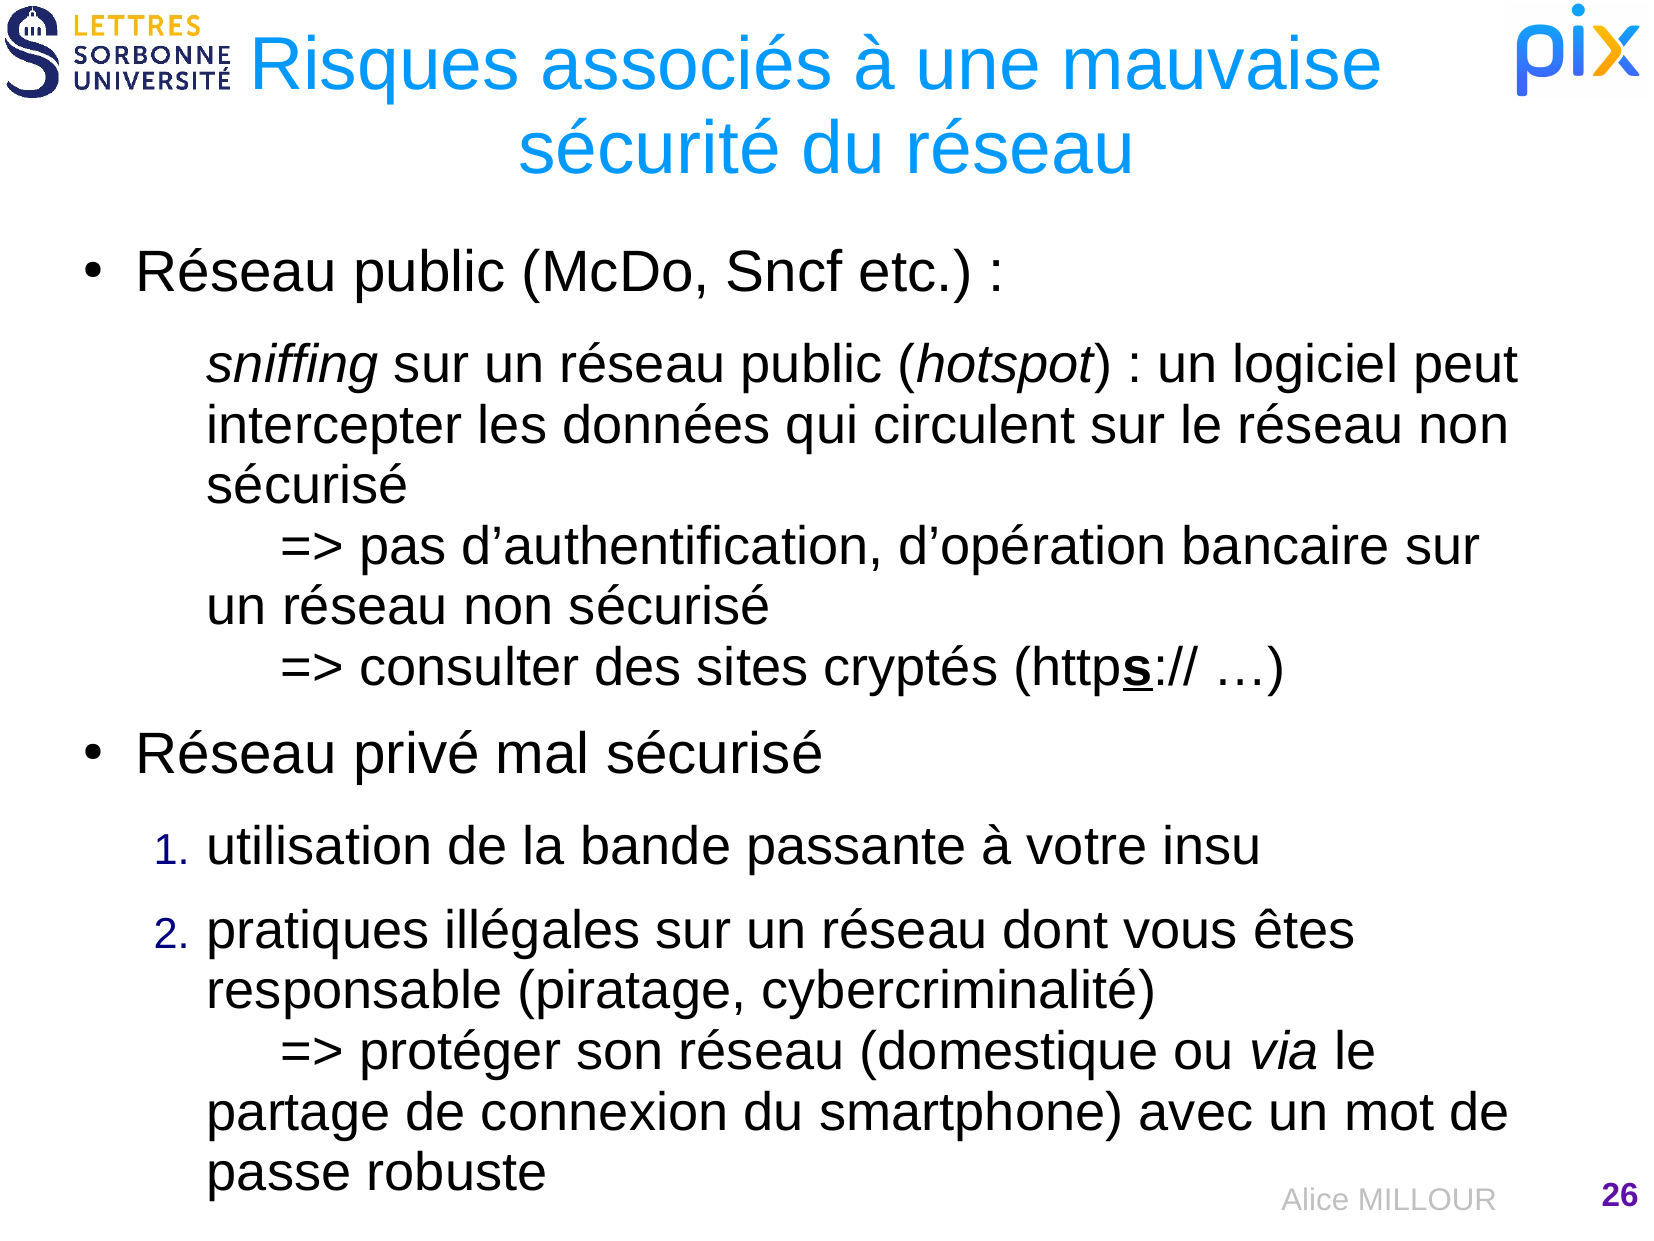

# Risques associés à une mauvaise sécurité du réseau
Réseau public (McDo, Sncf etc.) :
sniffing sur un réseau public (hotspot) : un logiciel peut intercepter les données qui circulent sur le réseau non sécurisé
	=> pas d’authentification, d’opération bancaire sur un réseau non sécurisé
	=> consulter des sites cryptés (https:// …)
Réseau privé mal sécurisé
utilisation de la bande passante à votre insu
pratiques illégales sur un réseau dont vous êtes responsable (piratage, cybercriminalité)
	=> protéger son réseau (domestique ou via le partage de connexion du smartphone) avec un mot de passe robuste